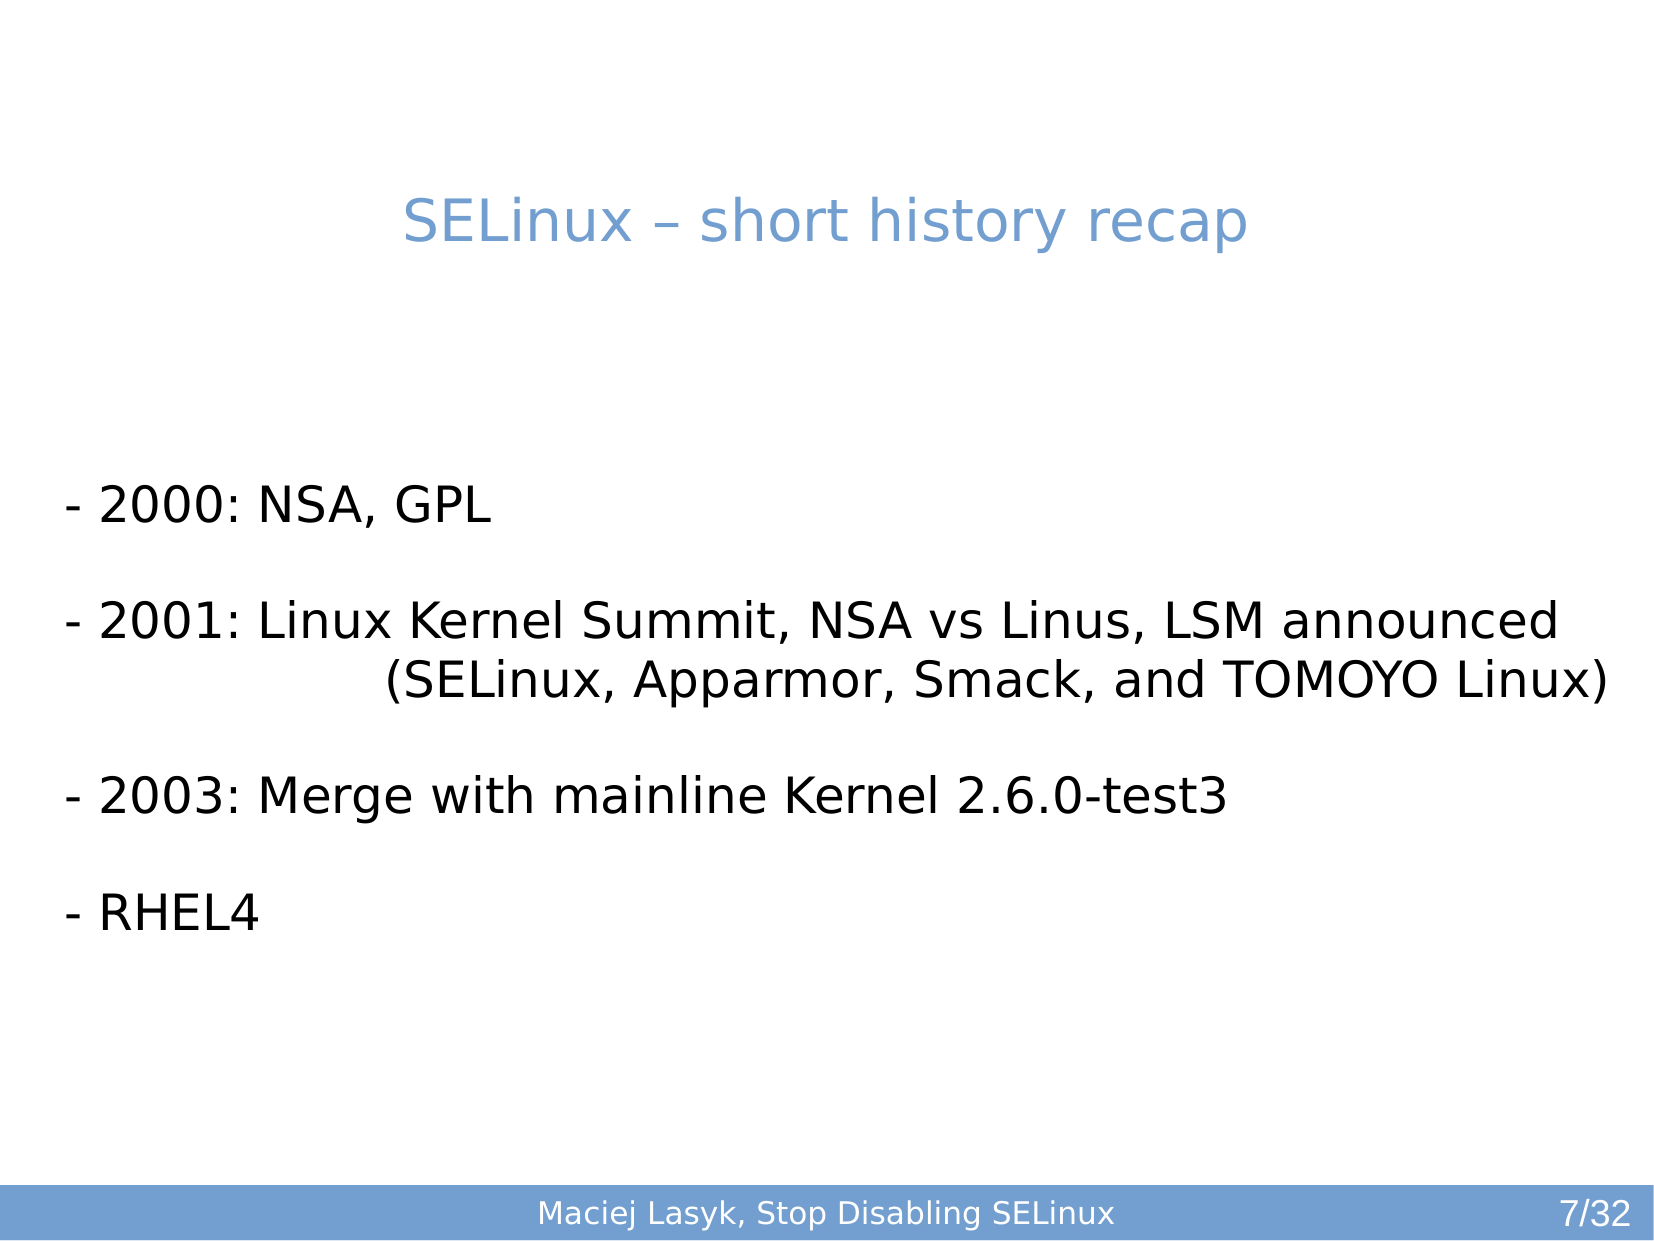

SELinux – short history recap
- 2000: NSA, GPL
- 2001: Linux Kernel Summit, NSA vs Linus, LSM announced
 (SELinux, Apparmor, Smack, and TOMOYO Linux)
- 2003: Merge with mainline Kernel 2.6.0-test3
- RHEL4
 7/32
Maciej Lasyk, High Availability Explained
Maciej Lasyk, Stop Disabling SELinux